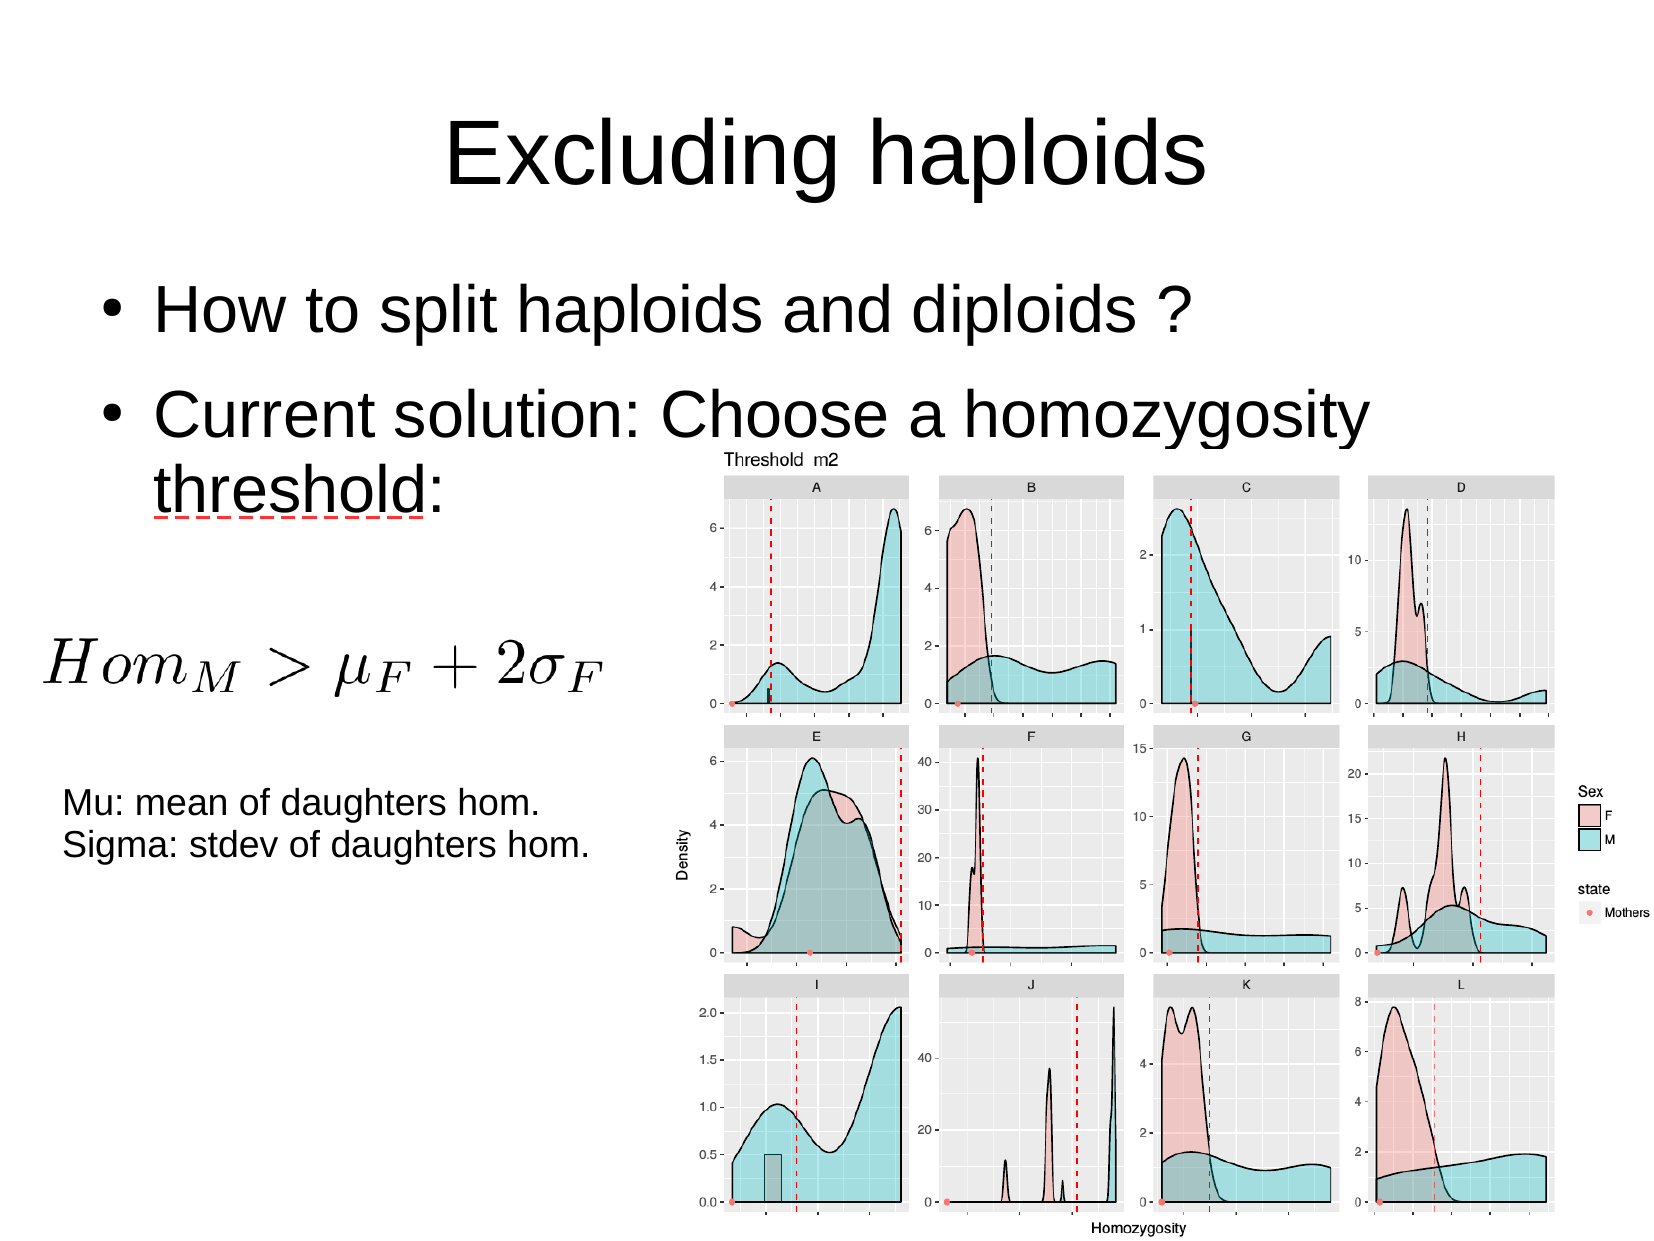

# Excluding haploids
How to split haploids and diploids ?
Current solution: Choose a homozygosity threshold:
Mu: mean of daughters hom.
Sigma: stdev of daughters hom.